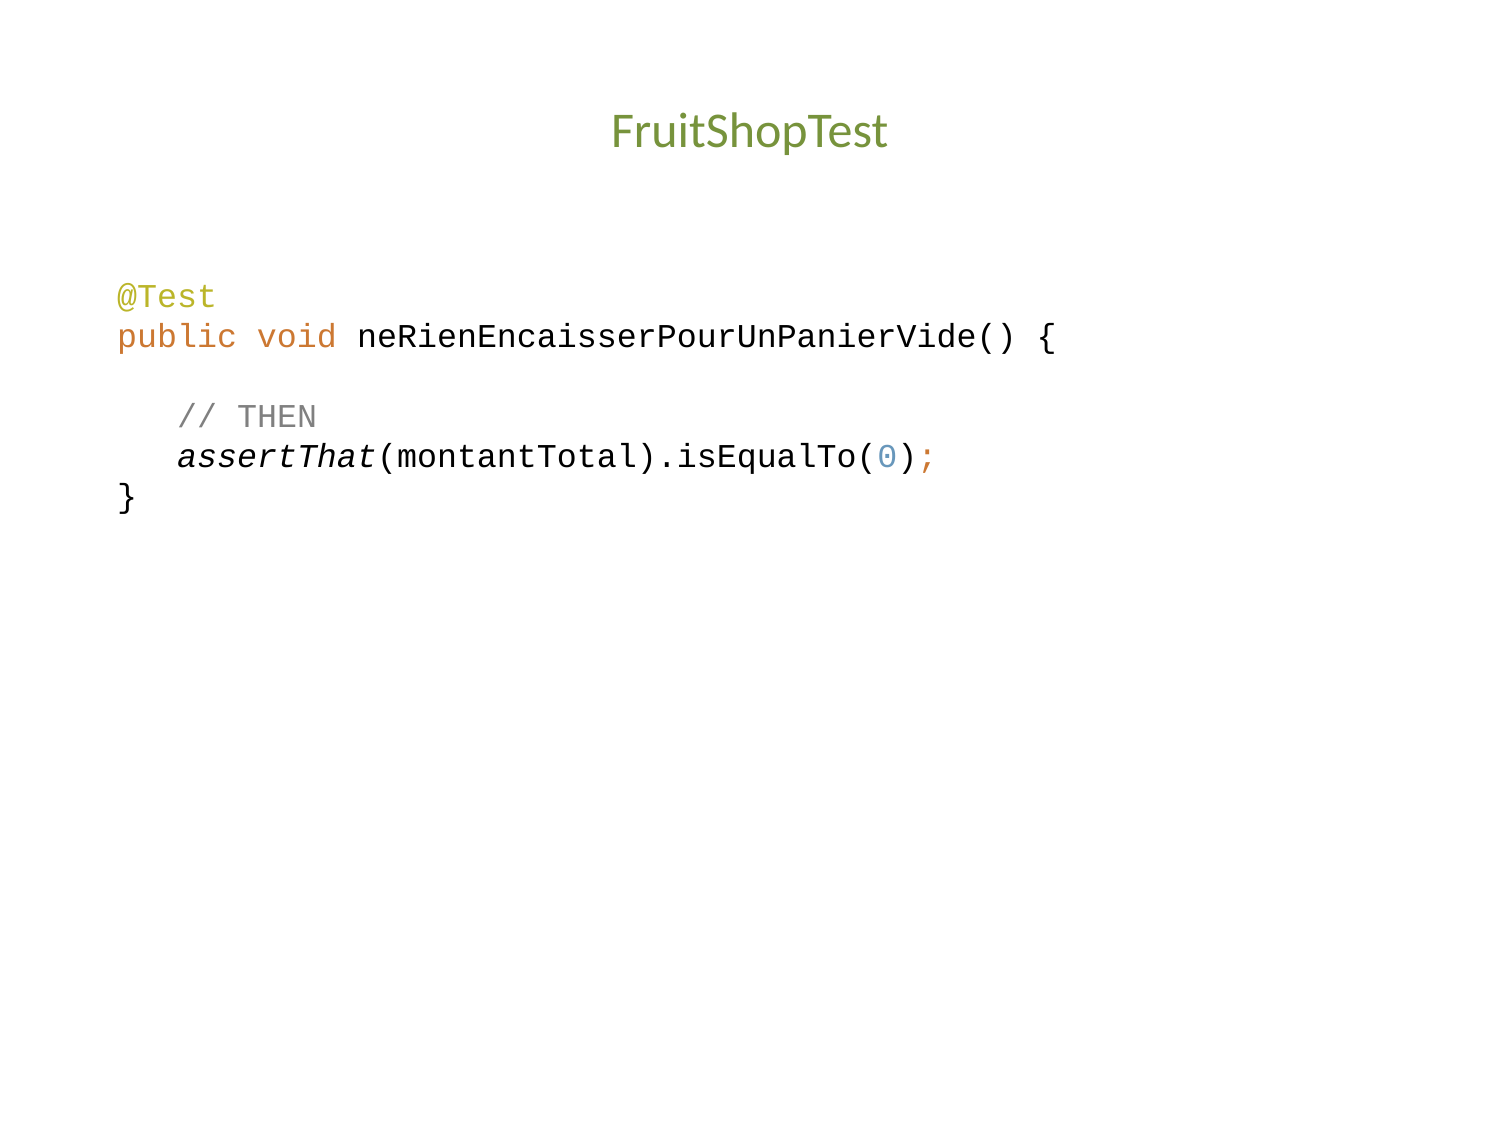

FruitShopTest
@Test
public void neRienEncaisserPourUnPanierVide() {
 // THEN
 assertThat(montantTotal).isEqualTo(0);
}